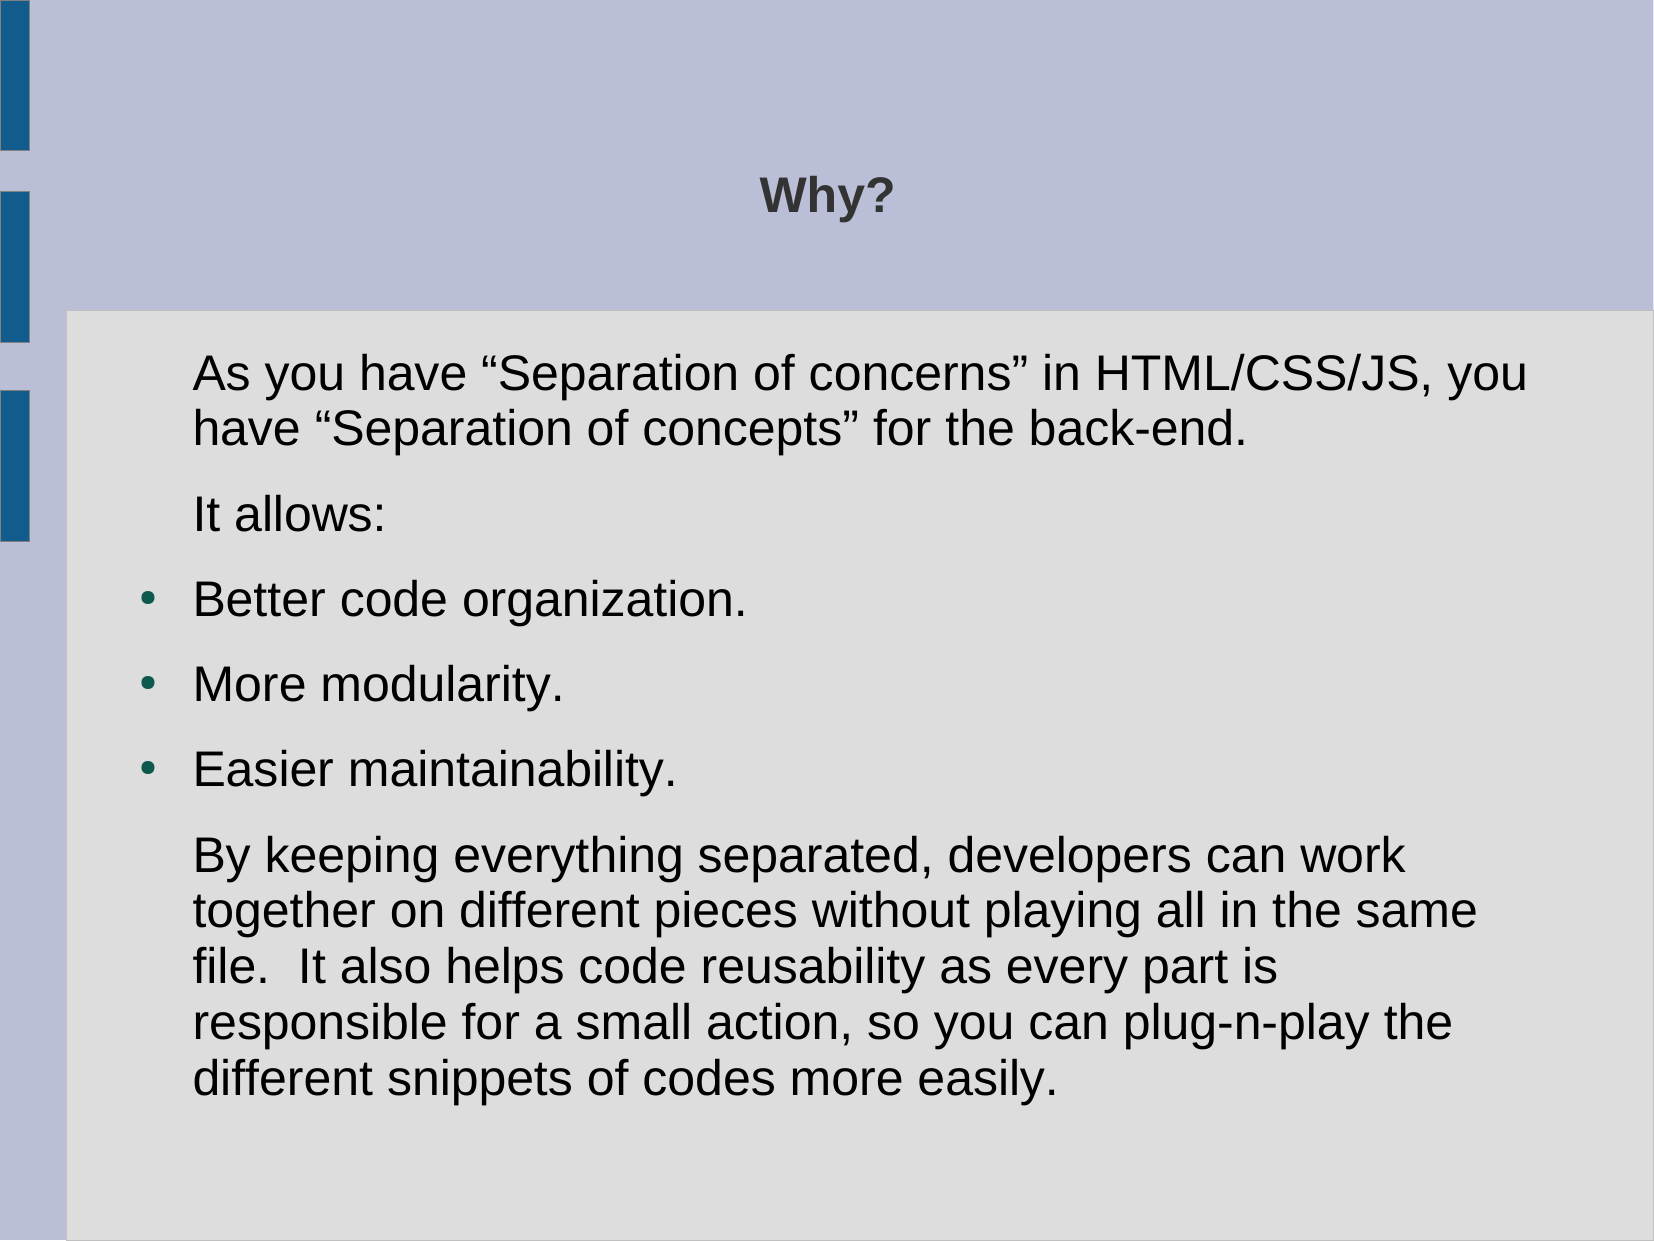

# Why?
As you have “Separation of concerns” in HTML/CSS/JS, you have “Separation of concepts” for the back-end.
It allows:
Better code organization.
More modularity.
Easier maintainability.
By keeping everything separated, developers can work together on different pieces without playing all in the same file. It also helps code reusability as every part is responsible for a small action, so you can plug-n-play the different snippets of codes more easily.